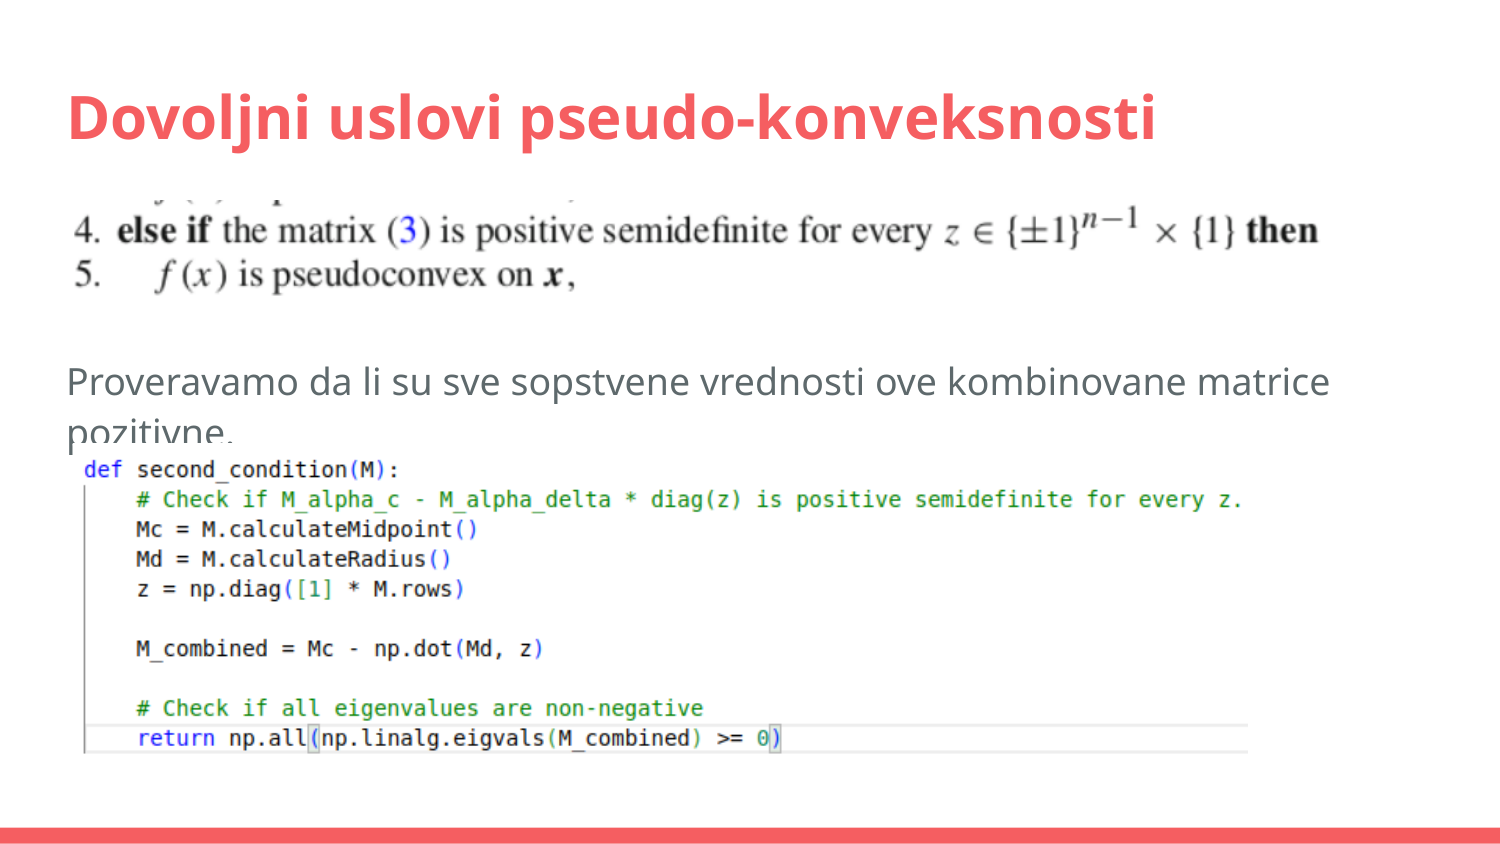

# Dovoljni uslovi pseudo-konveksnosti
Proveravamo da li su sve sopstvene vrednosti ove kombinovane matrice pozitivne.